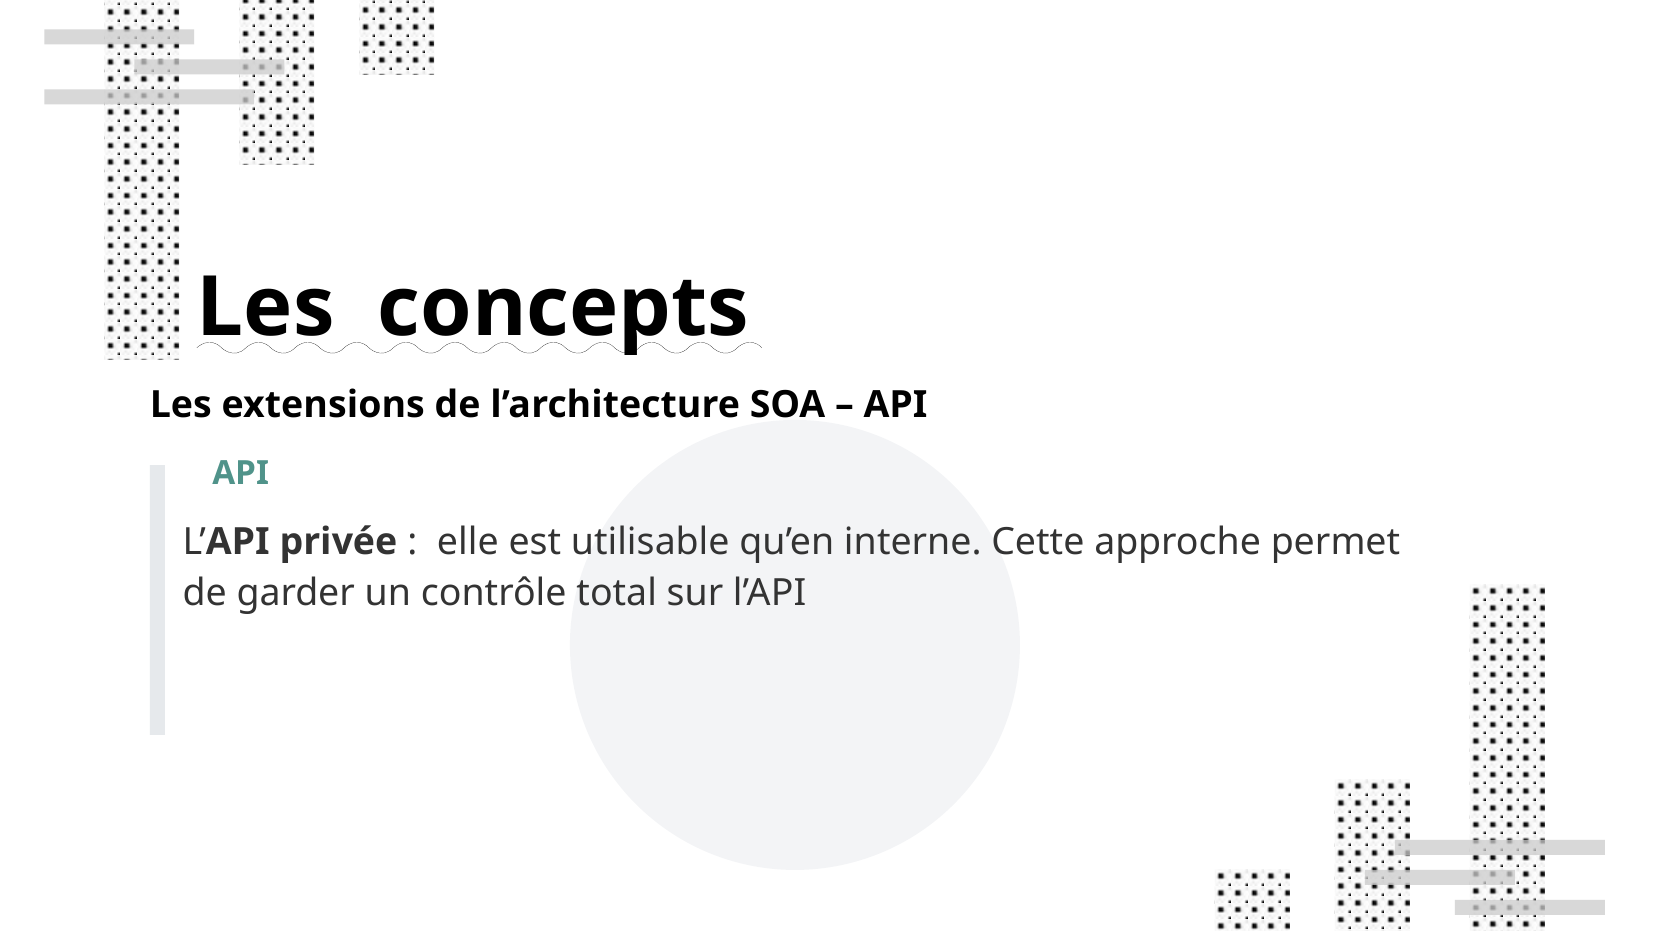

Les concepts
Les extensions de l’architecture SOA – API
API
L’API privée : elle est utilisable qu’en interne. Cette approche permet de garder un contrôle total sur l’API